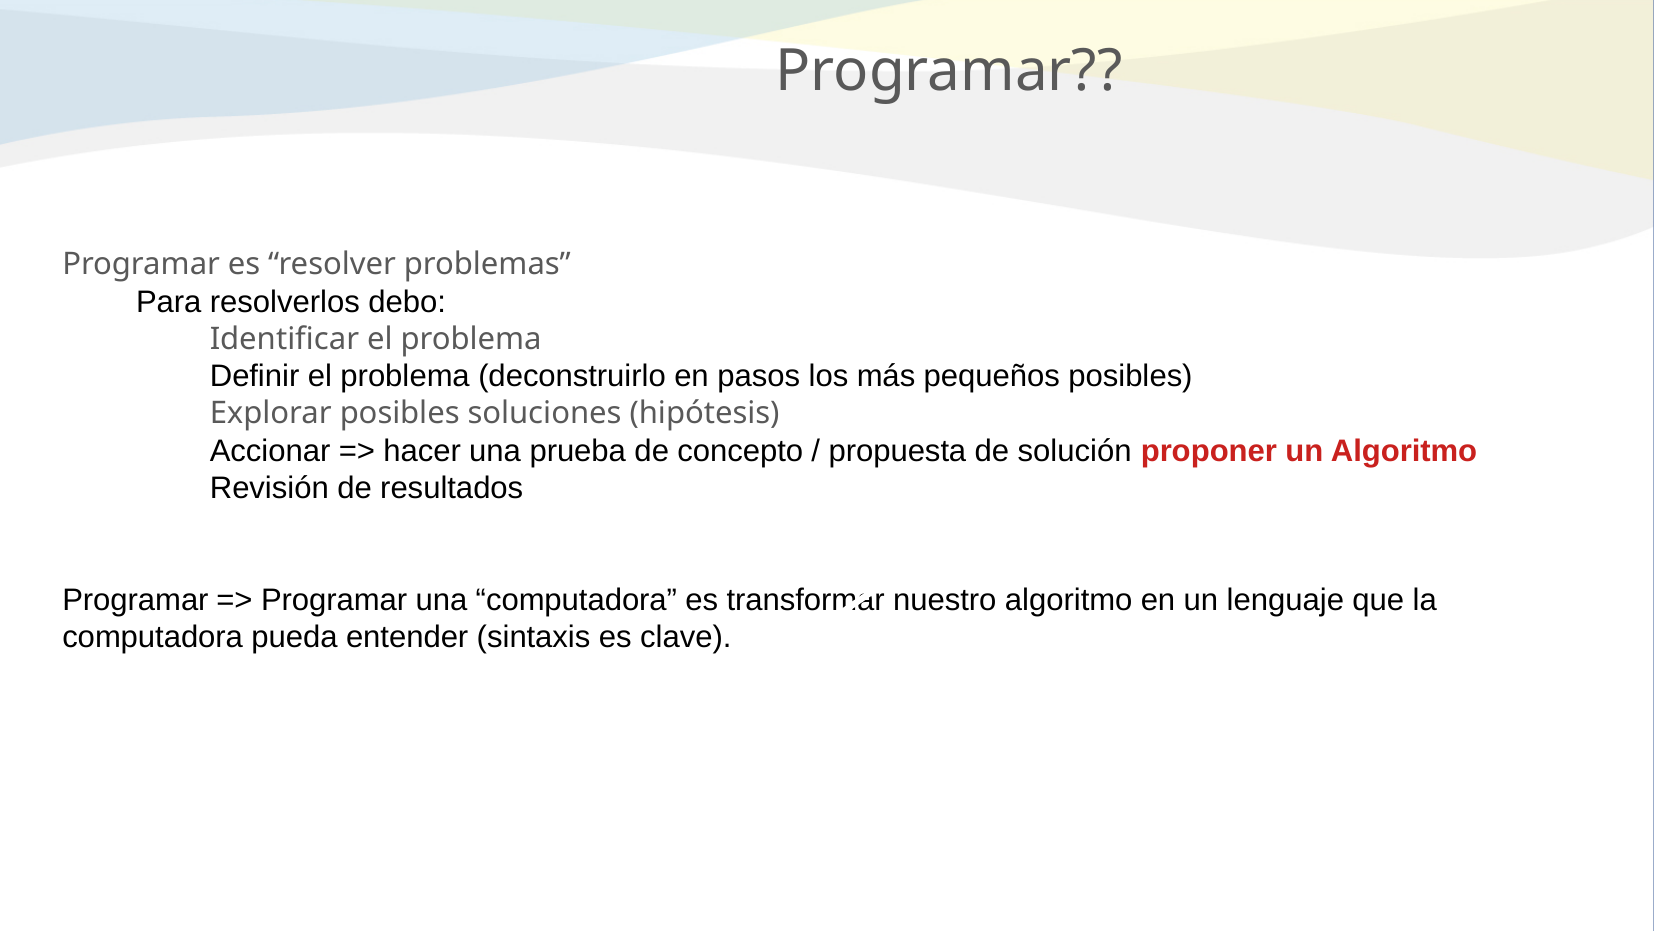

Programar??
Programar es “resolver problemas”
	Para resolverlos debo:
		Identificar el problema
		Definir el problema (deconstruirlo en pasos los más pequeños posibles)
		Explorar posibles soluciones (hipótesis)
		Accionar => hacer una prueba de concepto / propuesta de solución proponer un Algoritmo
		Revisión de resultados
Programar => Programar una “computadora” es transformar nuestro algoritmo en un lenguaje que la computadora pueda entender (sintaxis es clave).